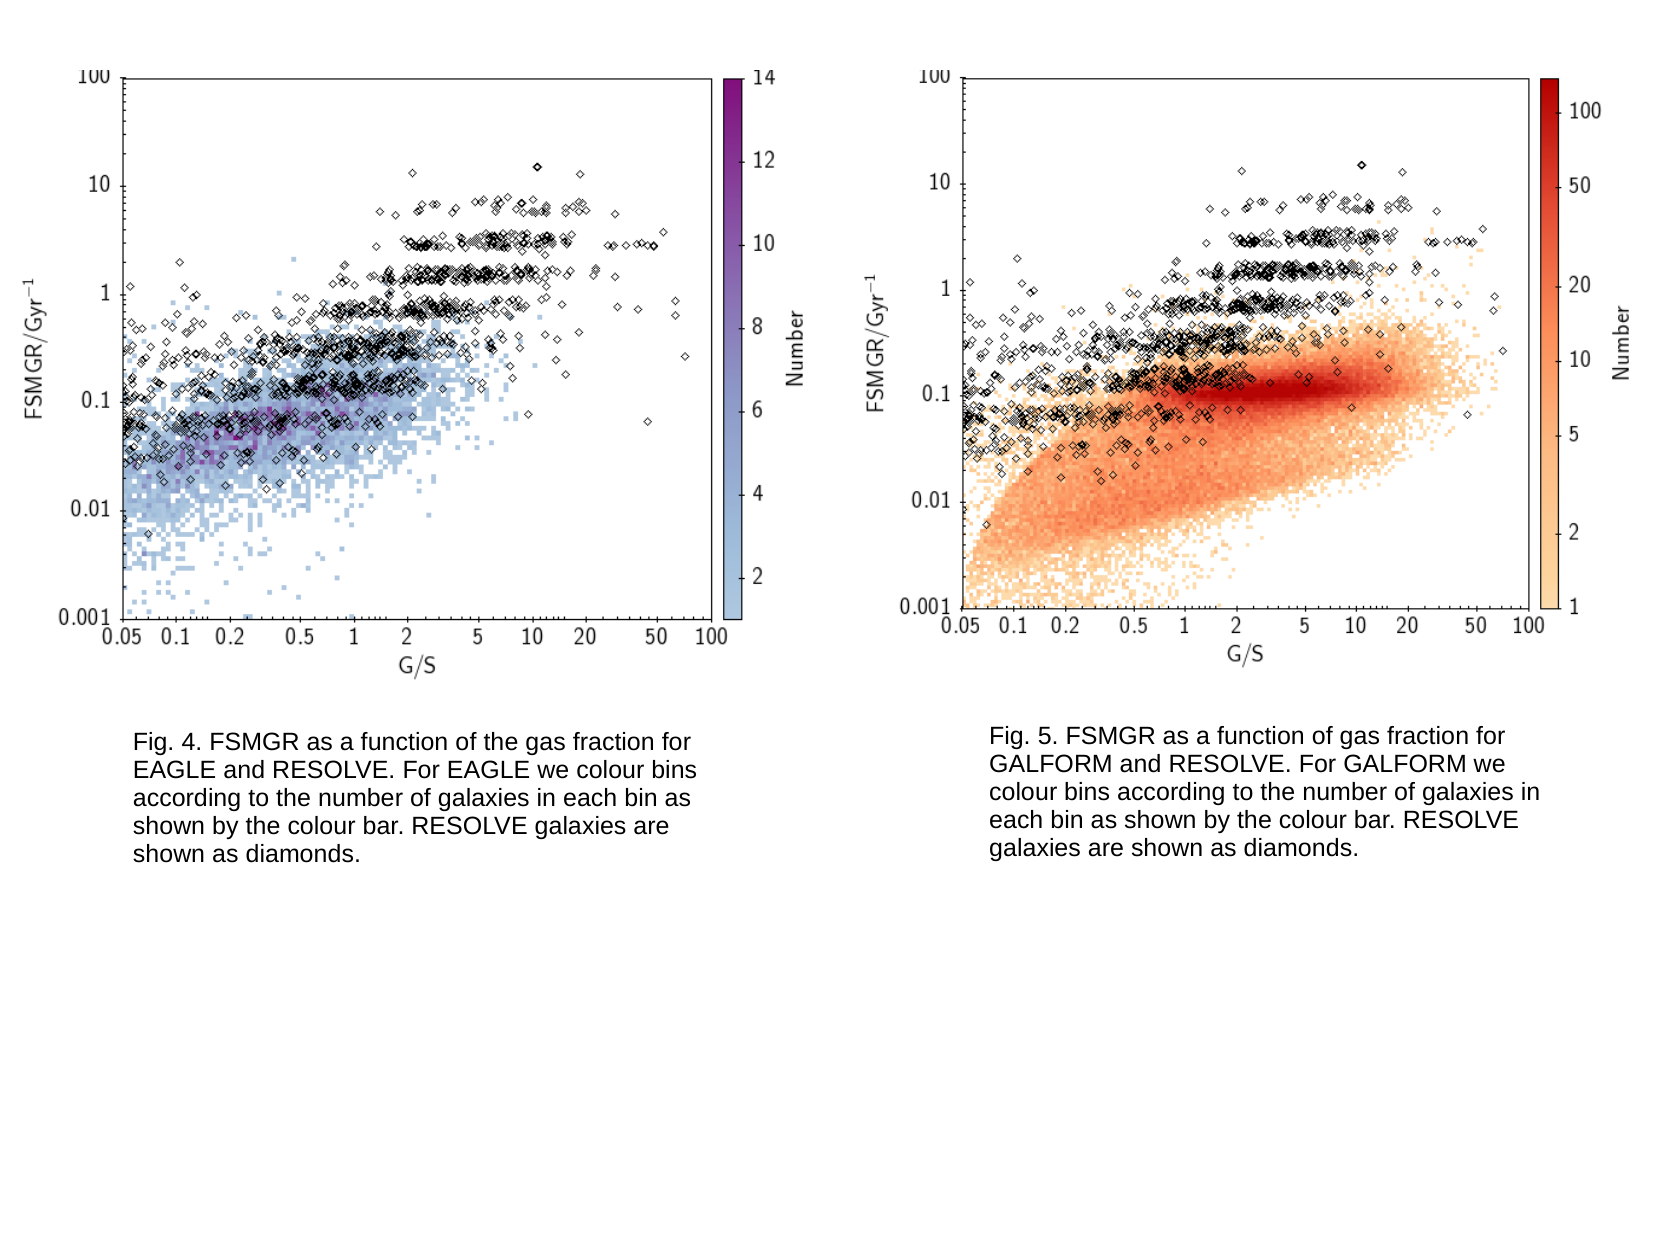

Fig. 5. FSMGR as a function of gas fraction for GALFORM and RESOLVE. For GALFORM we colour bins according to the number of galaxies in each bin as shown by the colour bar. RESOLVE galaxies are shown as diamonds.
Fig. 4. FSMGR as a function of the gas fraction for EAGLE and RESOLVE. For EAGLE we colour bins according to the number of galaxies in each bin as shown by the colour bar. RESOLVE galaxies are shown as diamonds.